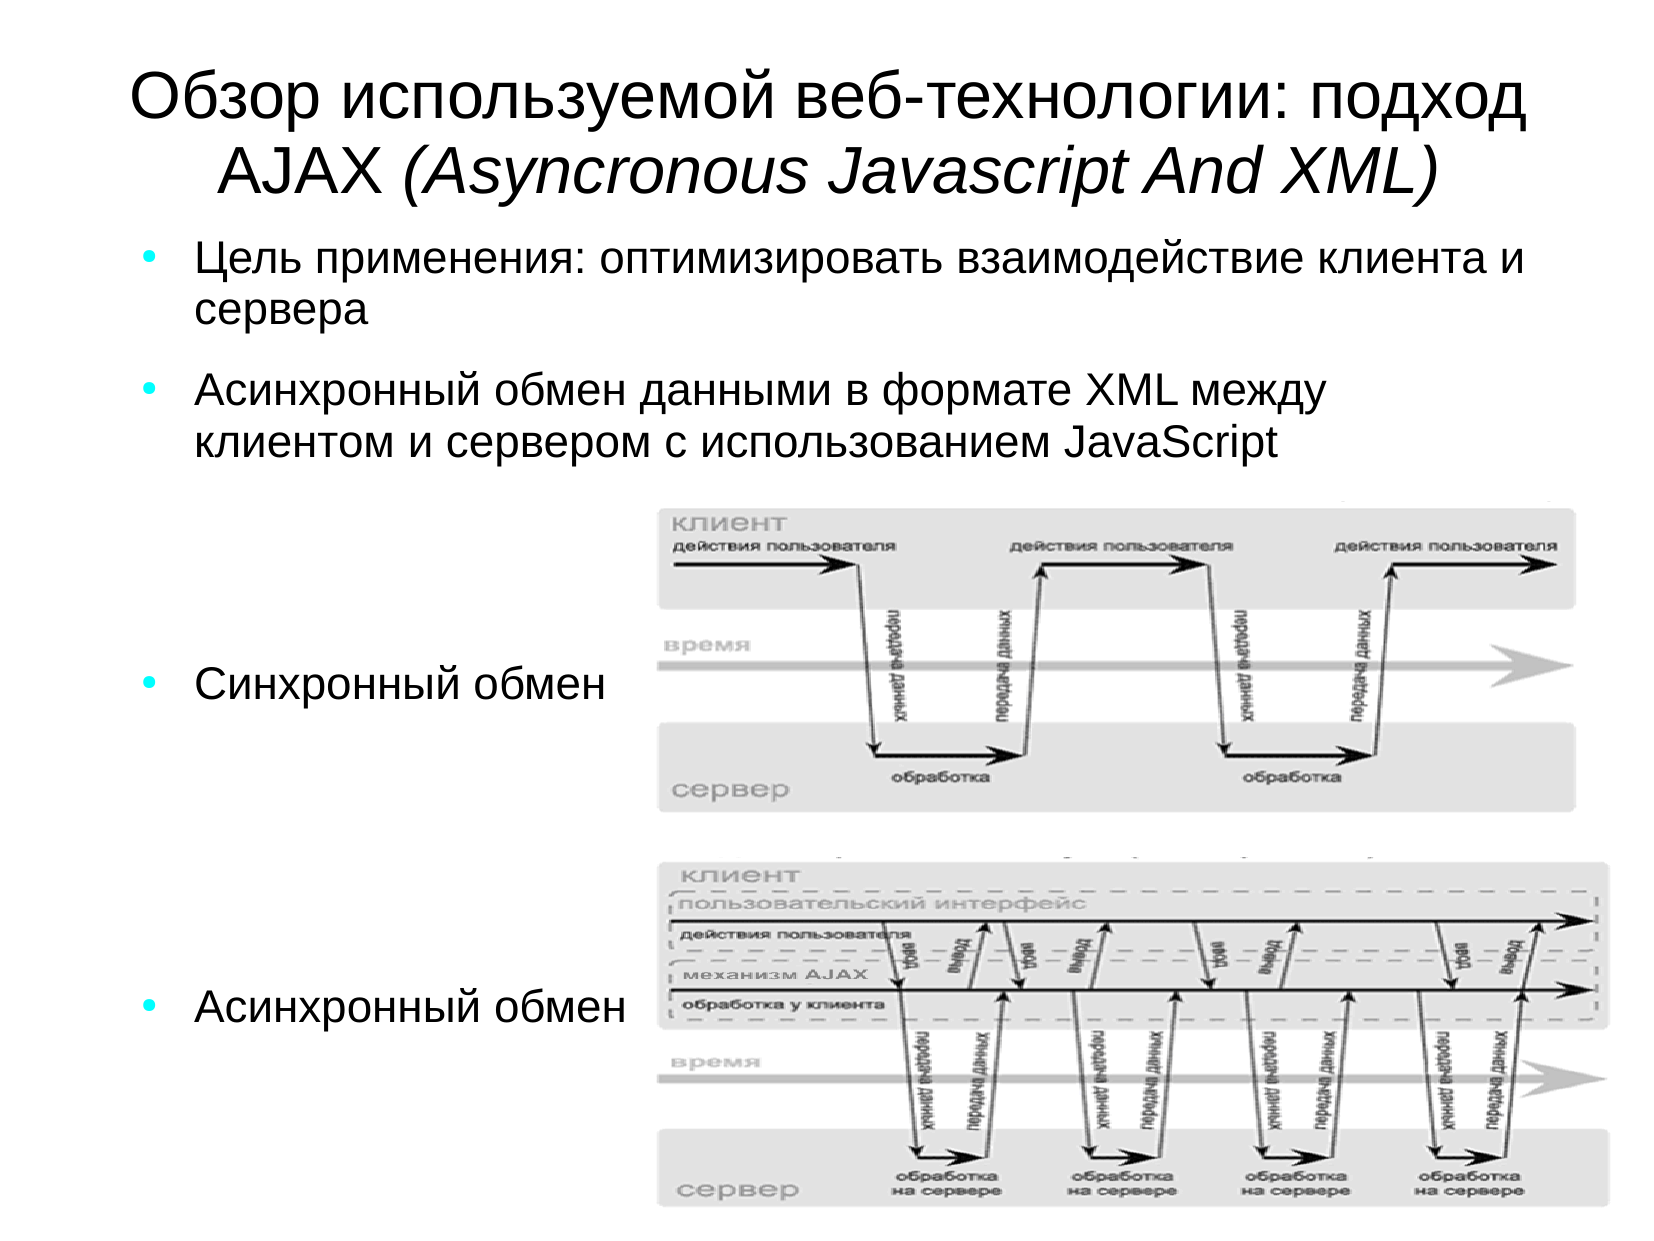

# Обзор используемой веб-технологии: подход AJAX (Asyncronous Javascript And XML)
Цель применения: оптимизировать взаимодействие клиента и сервера
Асинхронный обмен данными в формате XML между клиентом и сервером с использованием JavaScript
Синхронный обмен
Асинхронный обмен
5